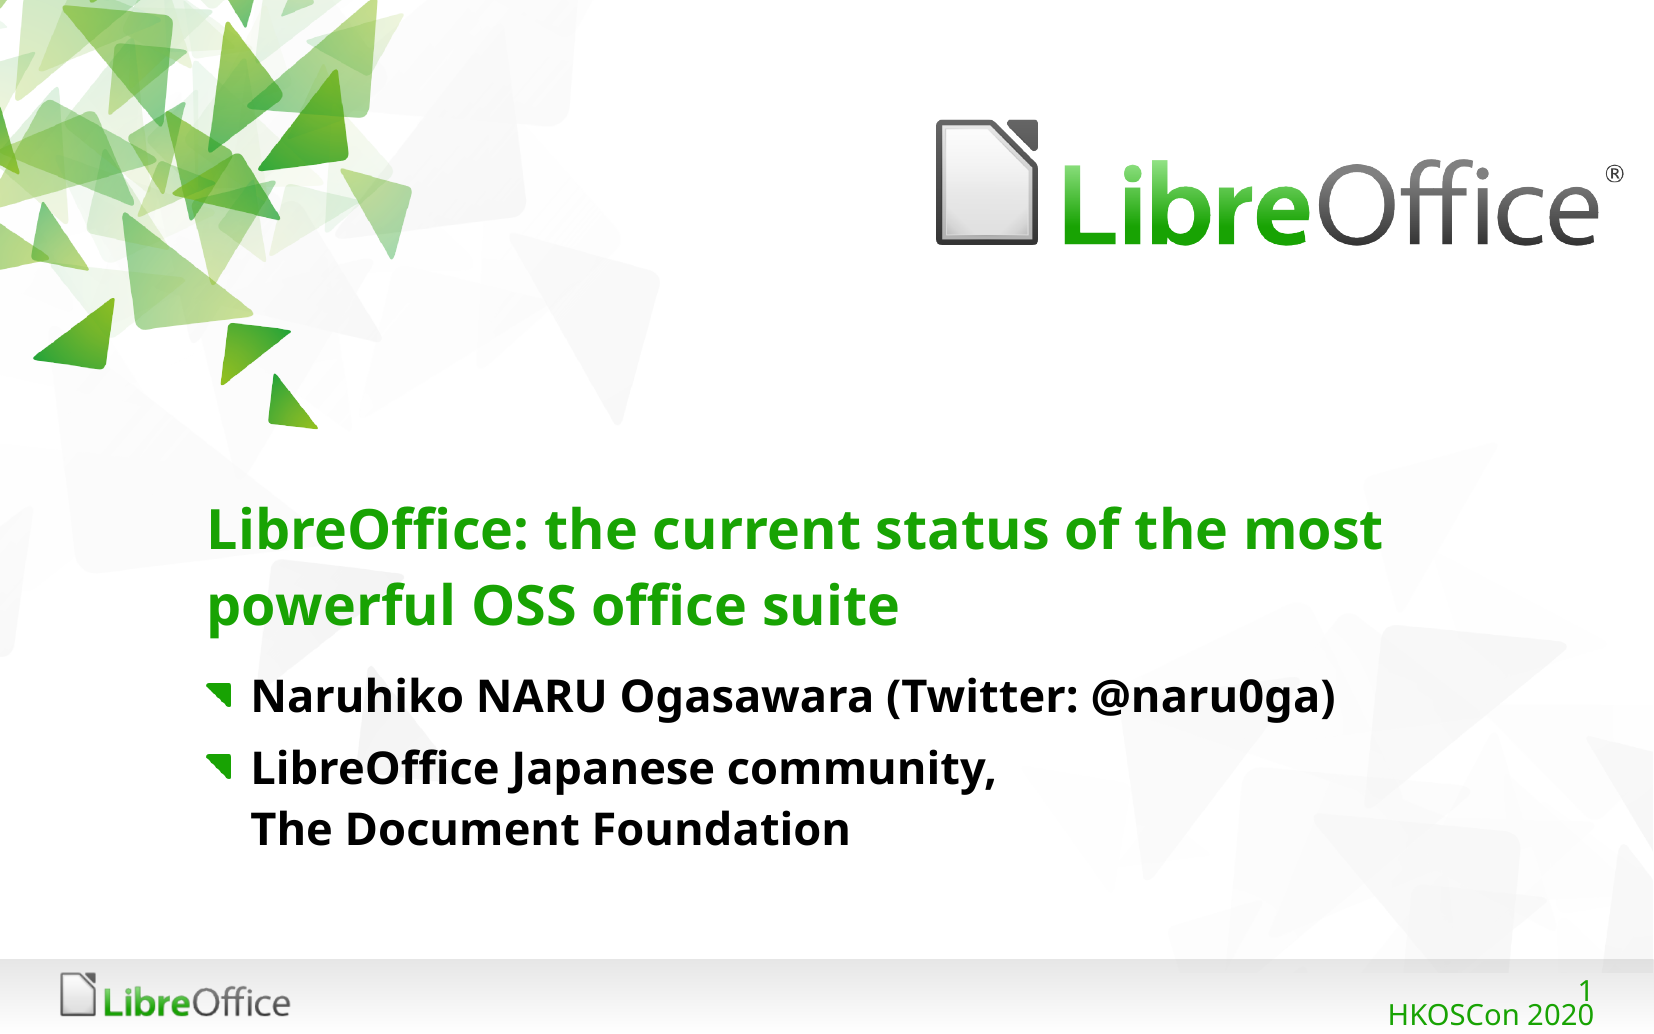

# LibreOffice: the current status of the most powerful OSS office suite
Naruhiko NARU Ogasawara (Twitter: @naru0ga)
LibreOffice Japanese community,
The Document Foundation
1
HKOSCon 2020